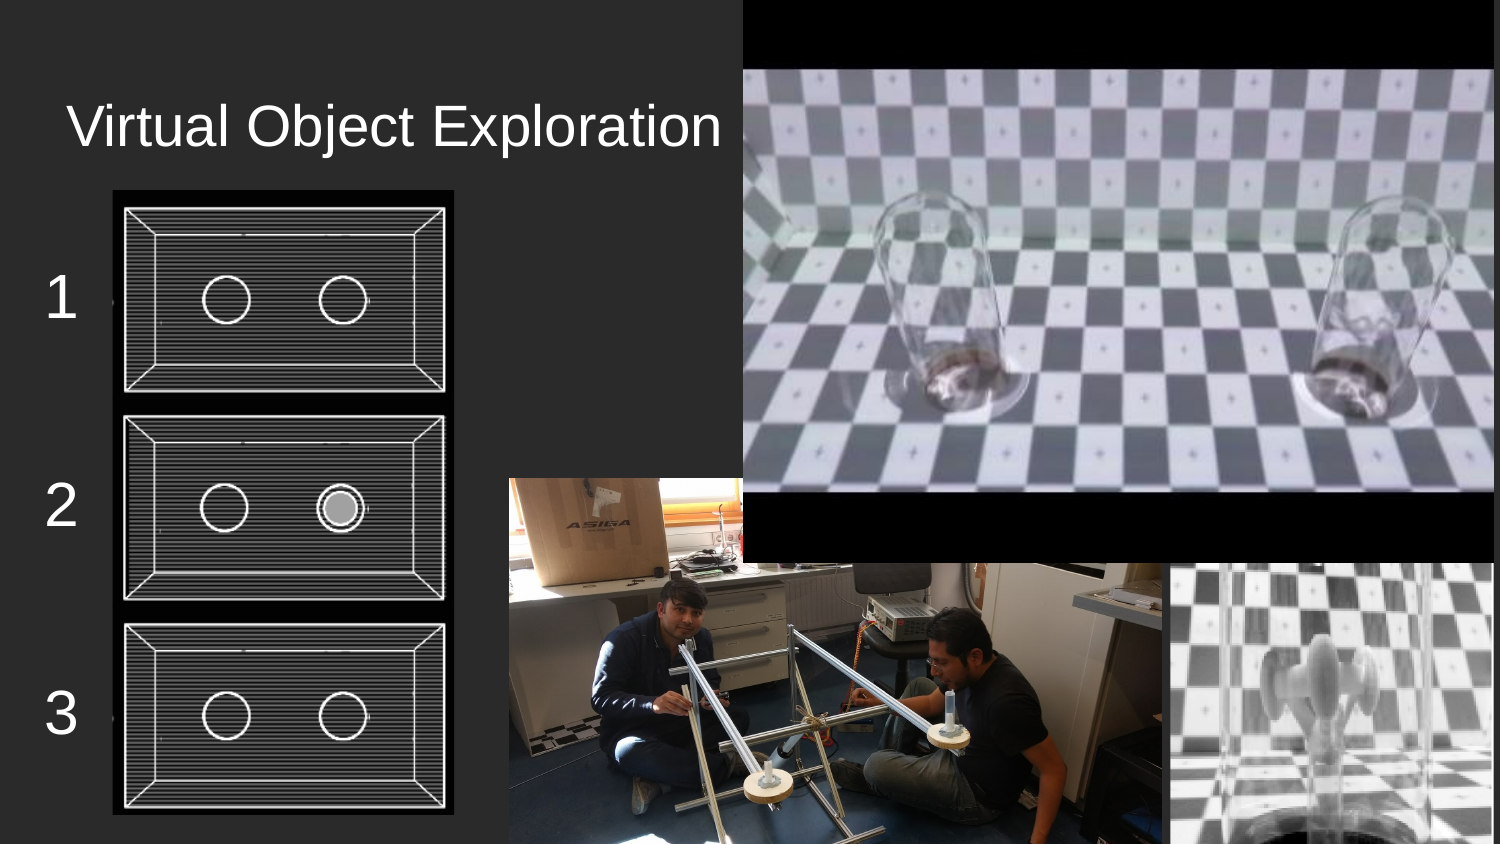

# Virtual Object Exploration
1
2
3